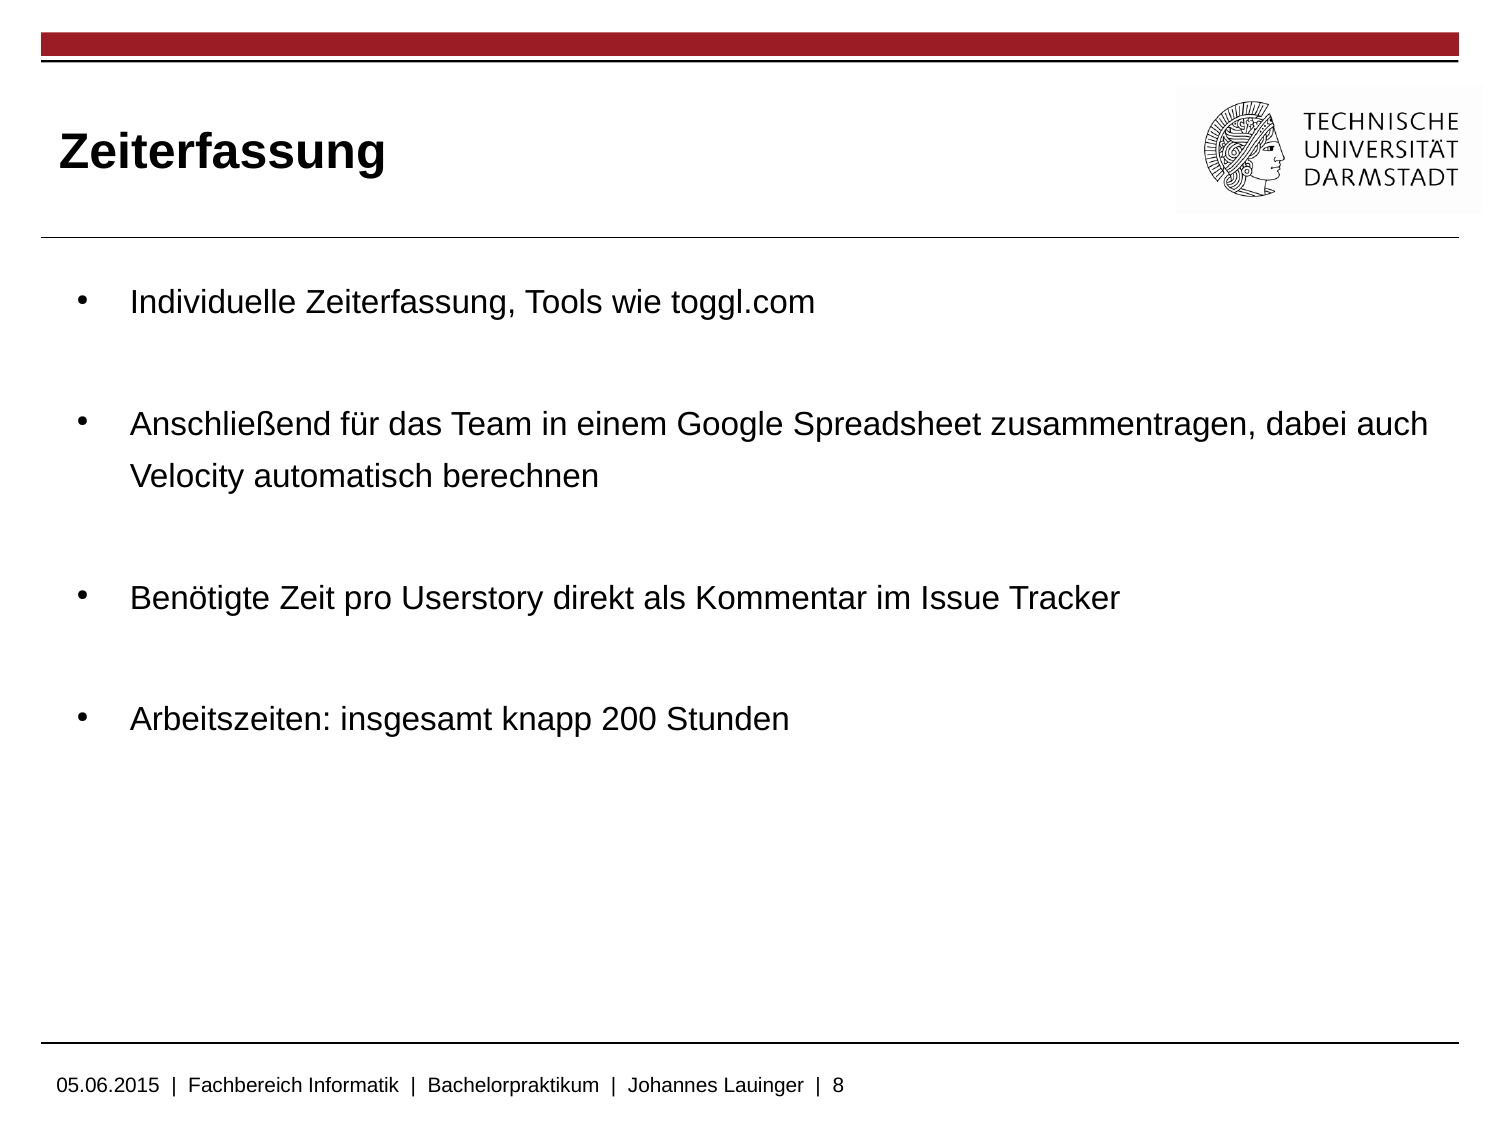

# Zeiterfassung
Individuelle Zeiterfassung, Tools wie toggl.com
Anschließend für das Team in einem Google Spreadsheet zusammentragen, dabei auch Velocity automatisch berechnen
Benötigte Zeit pro Userstory direkt als Kommentar im Issue Tracker
Arbeitszeiten: insgesamt knapp 200 Stunden